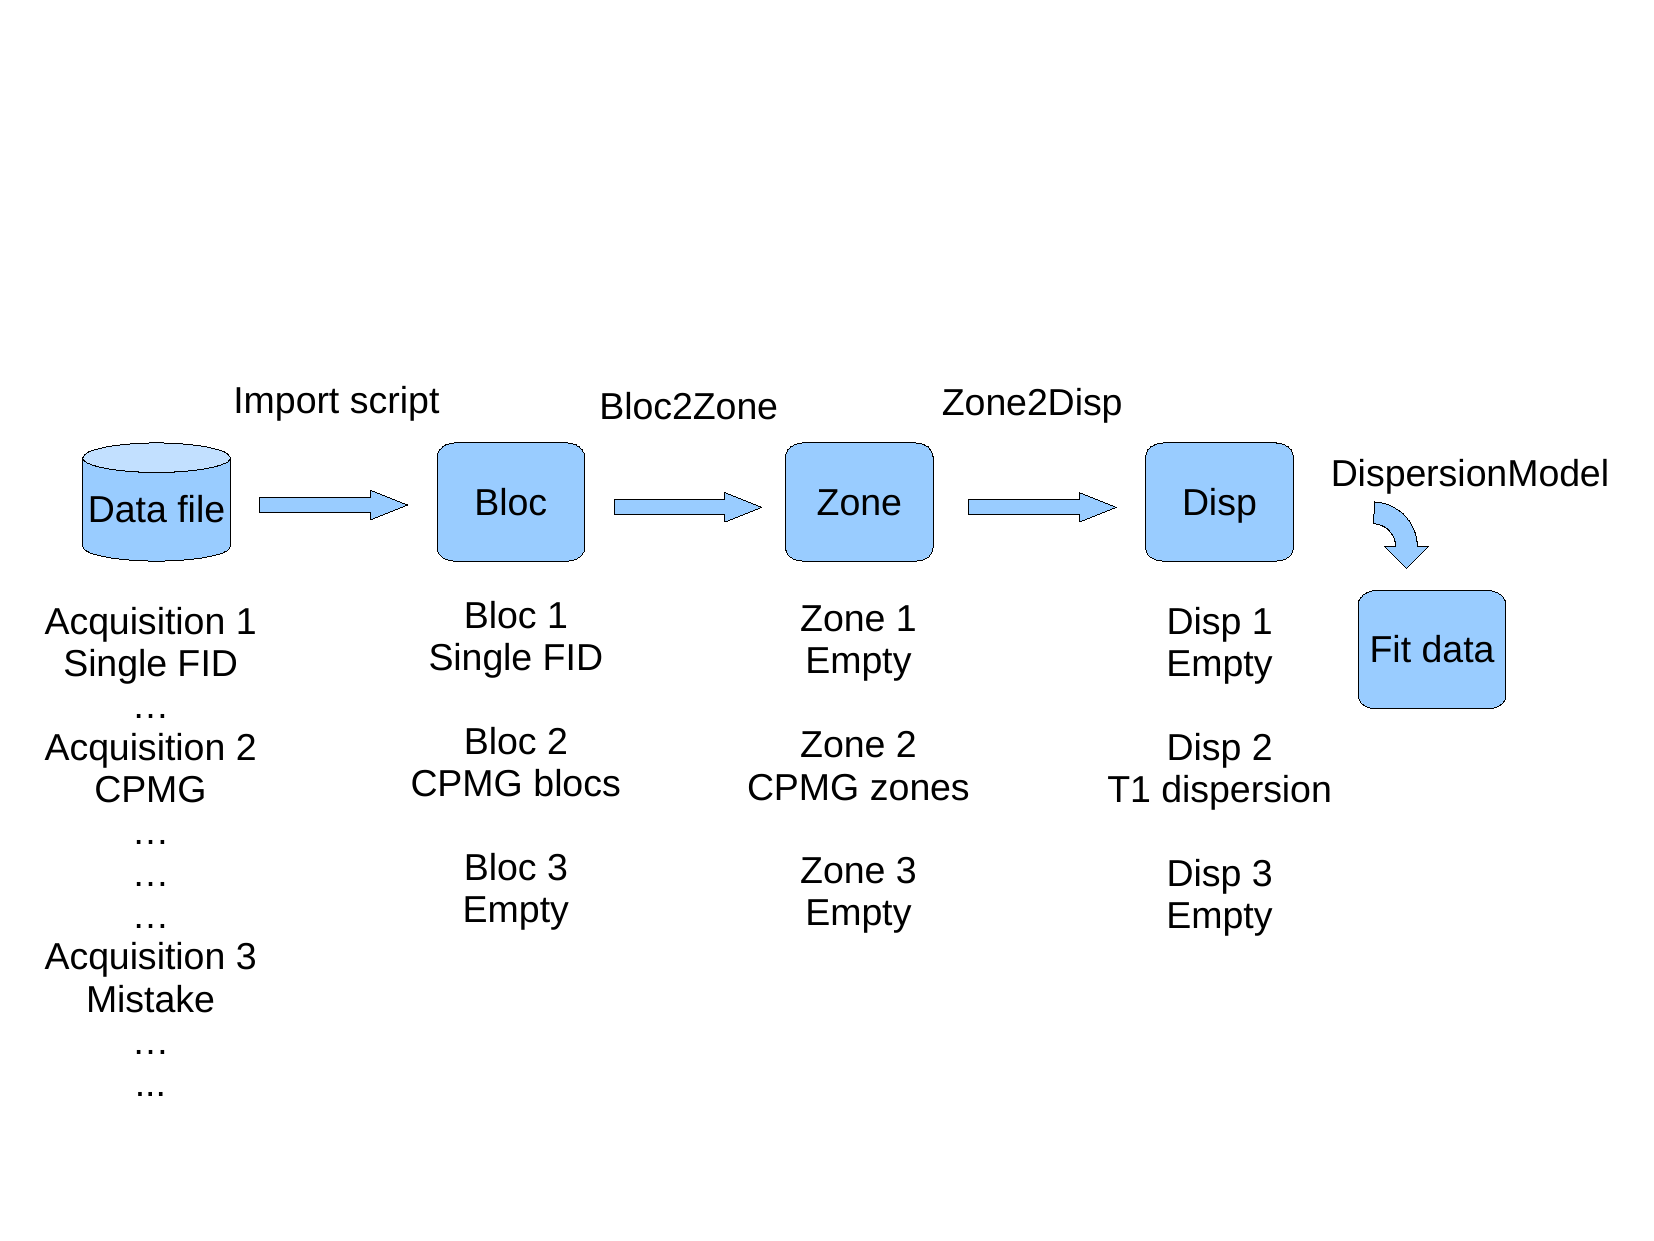

Import script
Zone2Disp
Bloc2Zone
Data file
Bloc
Zone
Disp
DispersionModel
Bloc 1
Single FID
Bloc 2
CPMG blocs
Bloc 3
Empty
Zone 1
Empty
Zone 2
CPMG zones
Zone 3
Empty
Fit data
Acquisition 1
Single FID
…
Acquisition 2
CPMG
…
…
…
Acquisition 3
Mistake
…
...
Disp 1
Empty
Disp 2
T1 dispersion
Disp 3
Empty